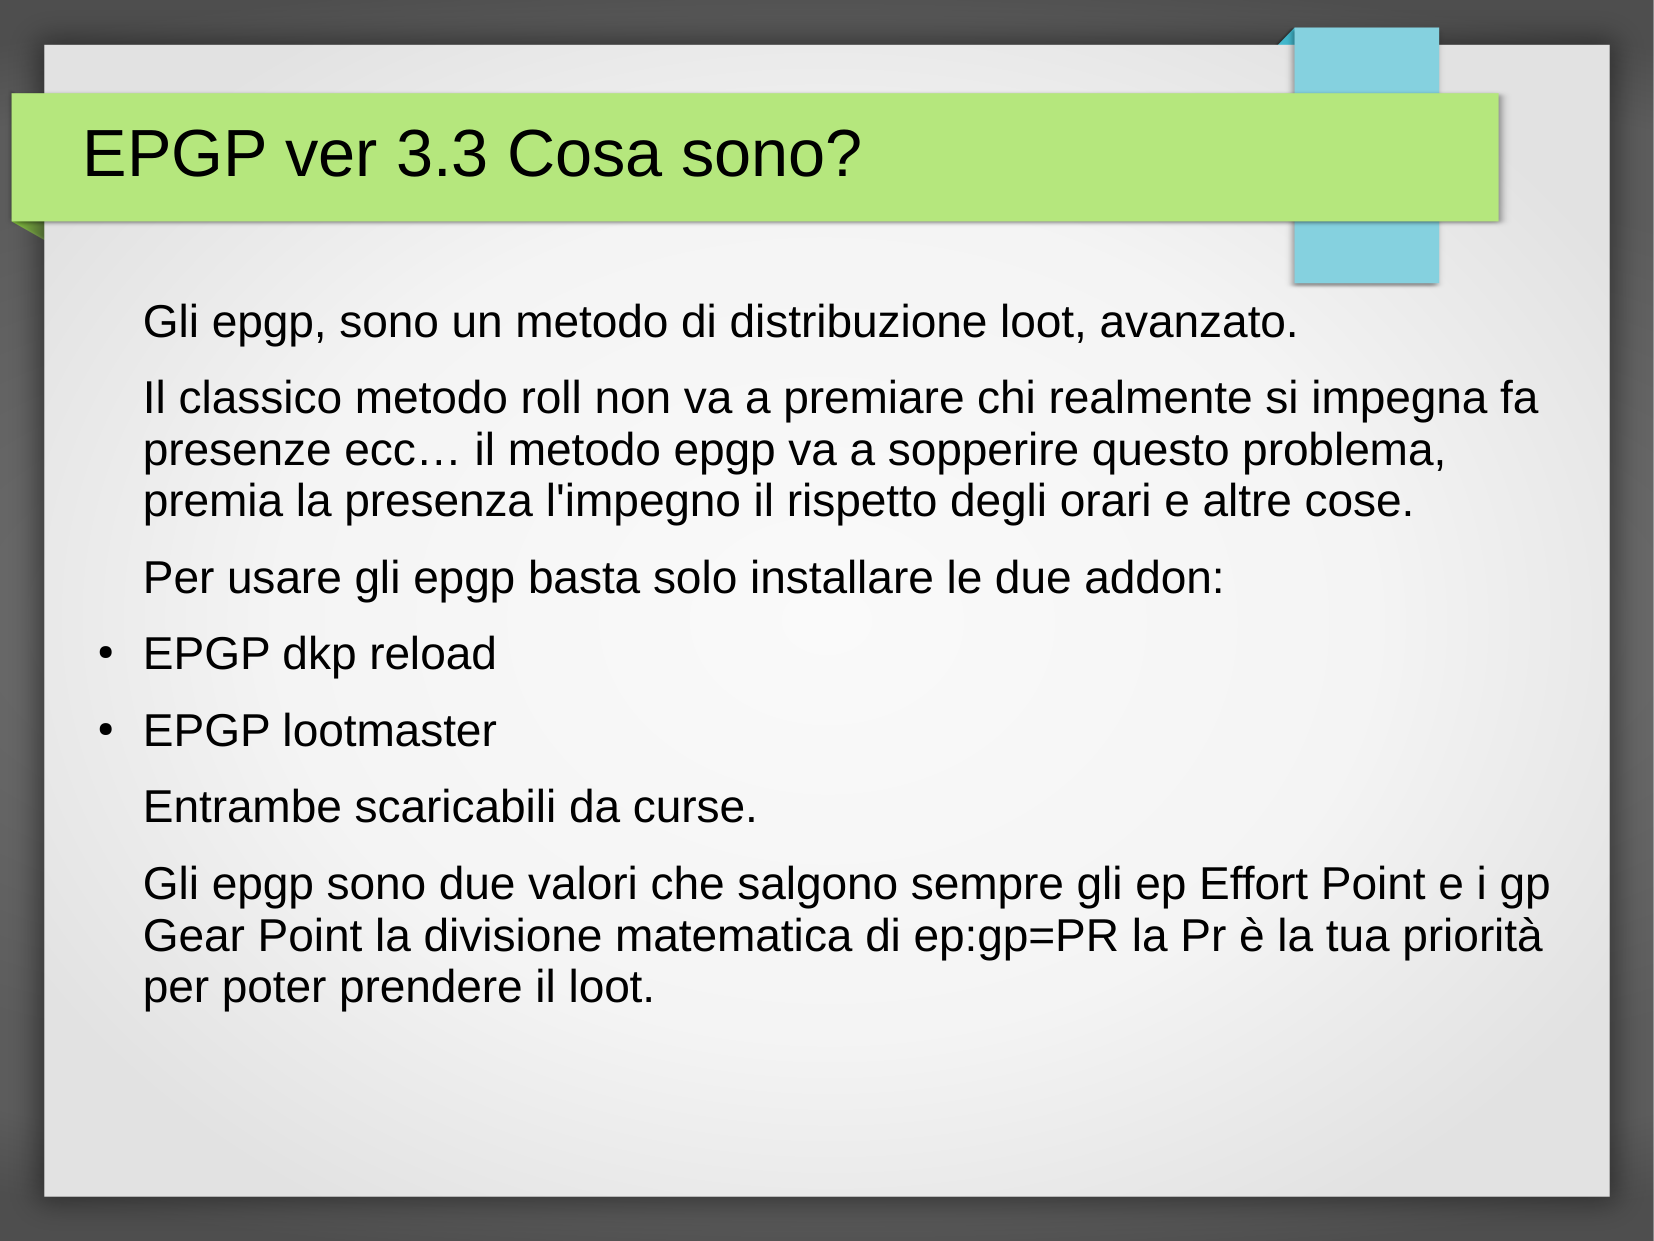

# EPGP ver 3.3 Cosa sono?
Gli epgp, sono un metodo di distribuzione loot, avanzato.
Il classico metodo roll non va a premiare chi realmente si impegna fa presenze ecc… il metodo epgp va a sopperire questo problema, premia la presenza l'impegno il rispetto degli orari e altre cose.
Per usare gli epgp basta solo installare le due addon:
EPGP dkp reload
EPGP lootmaster
Entrambe scaricabili da curse.
Gli epgp sono due valori che salgono sempre gli ep Effort Point e i gp Gear Point la divisione matematica di ep:gp=PR la Pr è la tua priorità per poter prendere il loot.